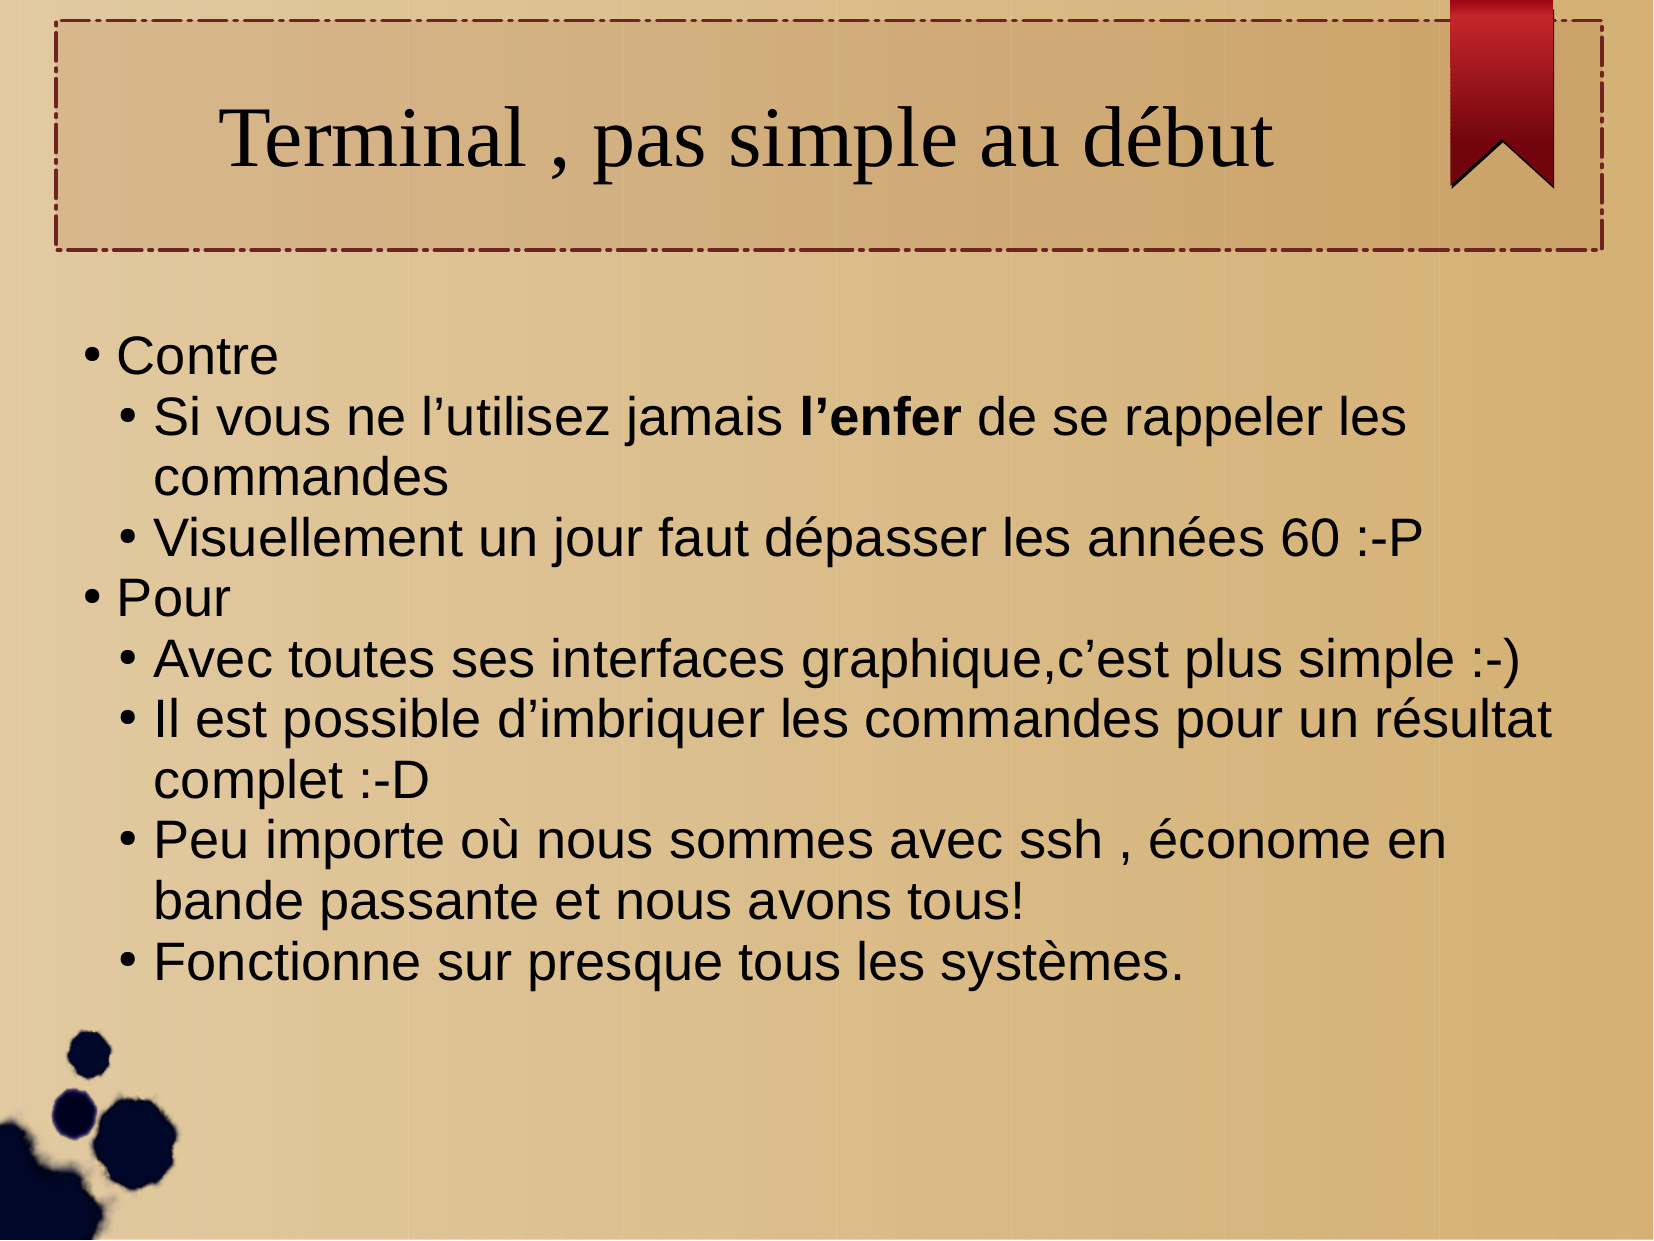

# Terminal , pas simple au début
 Contre
Si vous ne l’utilisez jamais l’enfer de se rappeler les commandes
Visuellement un jour faut dépasser les années 60 :-P
 Pour
Avec toutes ses interfaces graphique,c’est plus simple :-)
Il est possible d’imbriquer les commandes pour un résultat complet :-D
Peu importe où nous sommes avec ssh , économe en bande passante et nous avons tous!
Fonctionne sur presque tous les systèmes.